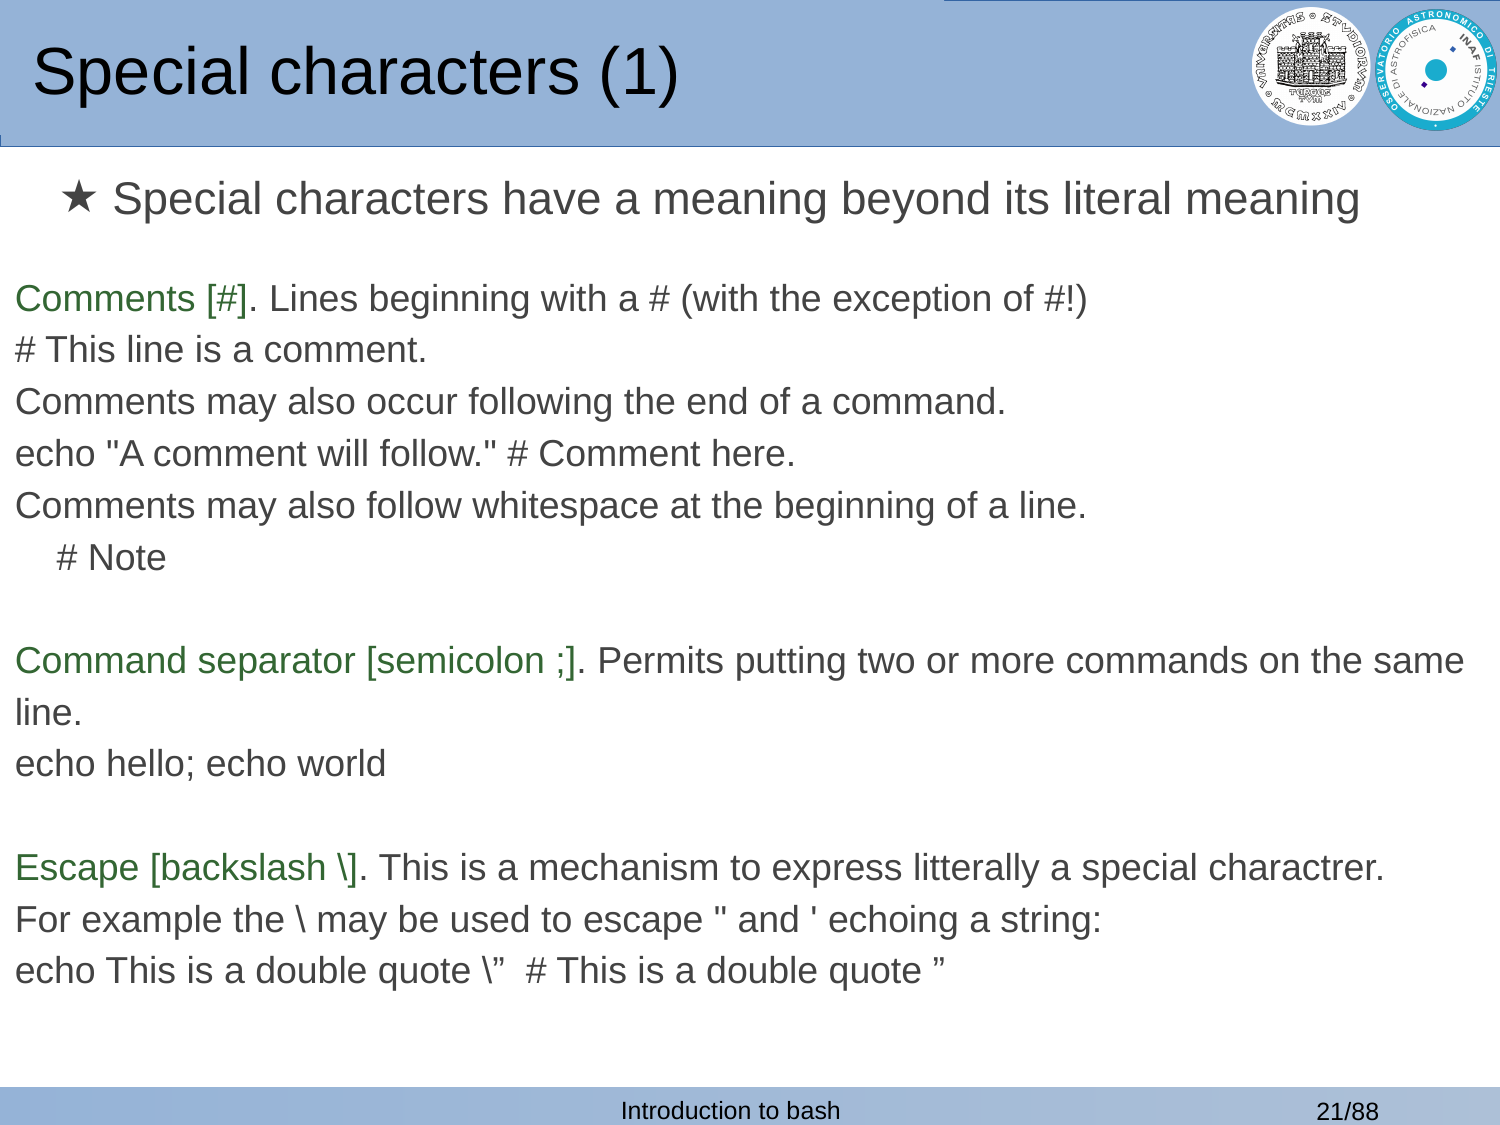

# Traditional service delivery
Special characters (1)
 Special characters have a meaning beyond its literal meaning
Comments [#]. Lines beginning with a # (with the exception of #!)
# This line is a comment.
Comments may also occur following the end of a command.
echo "A comment will follow." # Comment here.
Comments may also follow whitespace at the beginning of a line.
 # Note
Command separator [semicolon ;]. Permits putting two or more commands on the same line.
echo hello; echo world
Escape [backslash \]. This is a mechanism to express litterally a special charactrer.
For example the \ may be used to escape " and ' echoing a string:
echo This is a double quote \” # This is a double quote ”